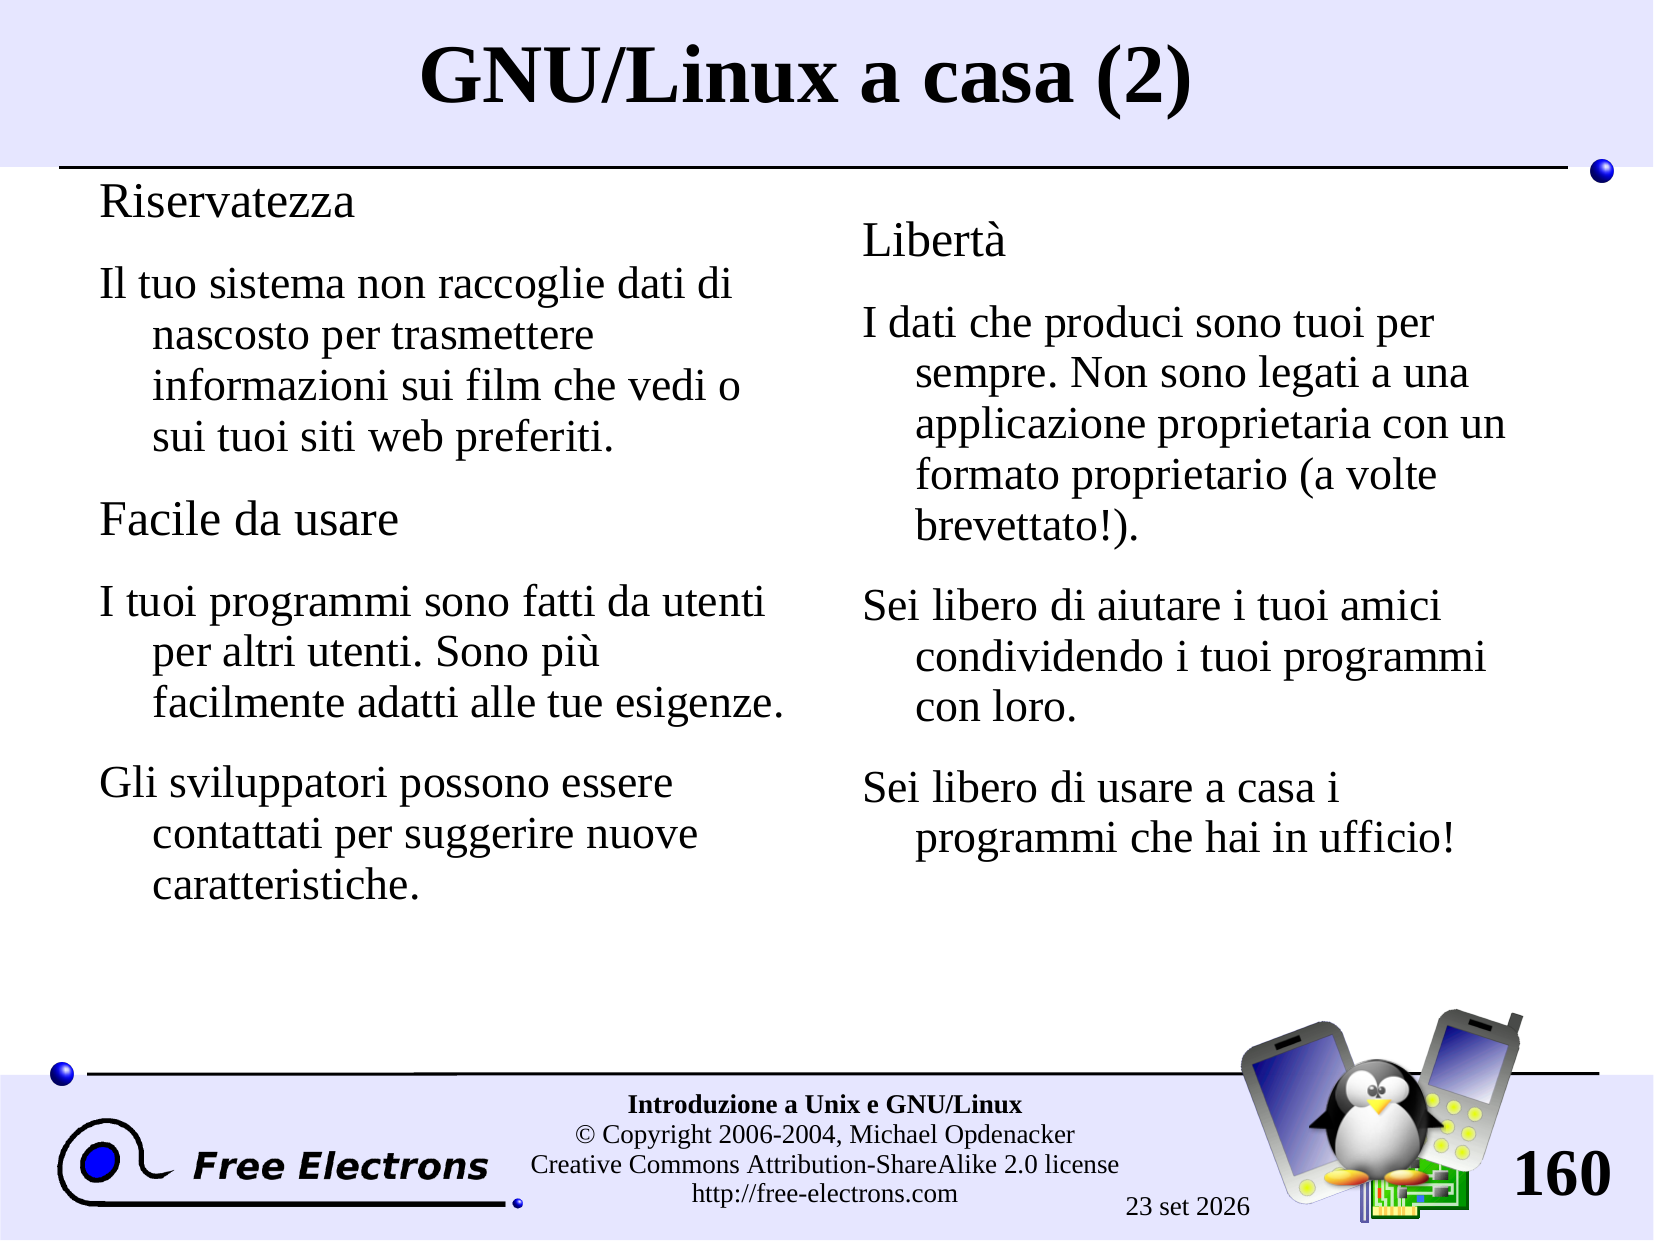

# GNU/Linux a casa (2)
Riservatezza
Il tuo sistema non raccoglie dati di nascosto per trasmettere informazioni sui film che vedi o sui tuoi siti web preferiti.
Facile da usare
I tuoi programmi sono fatti da utenti per altri utenti. Sono più facilmente adatti alle tue esigenze.
Gli sviluppatori possono essere contattati per suggerire nuove caratteristiche.
Libertà
I dati che produci sono tuoi per sempre. Non sono legati a una applicazione proprietaria con un formato proprietario (a volte brevettato!).
Sei libero di aiutare i tuoi amici condividendo i tuoi programmi con loro.
Sei libero di usare a casa i programmi che hai in ufficio!